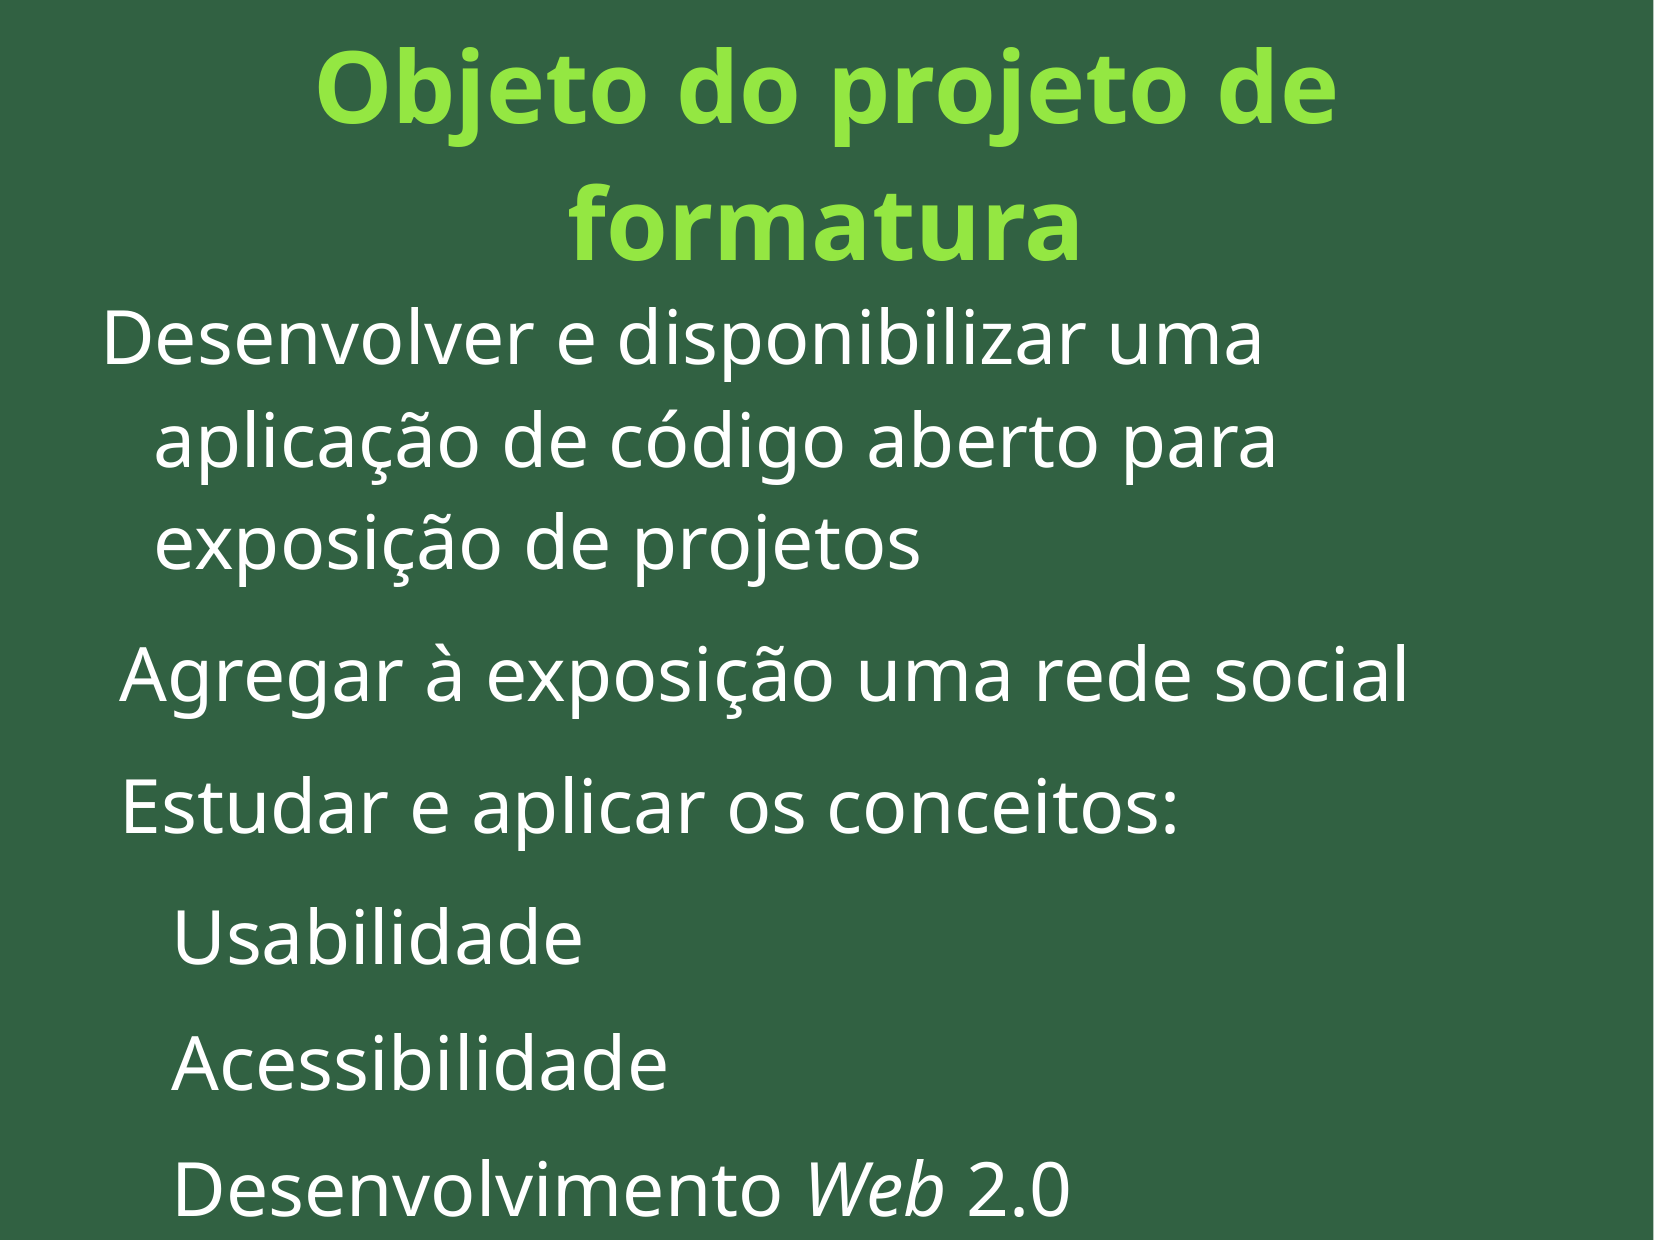

# Objeto do projeto de formatura
Desenvolver e disponibilizar uma aplicação de código aberto para exposição de projetos
 Agregar à exposição uma rede social
 Estudar e aplicar os conceitos:
Usabilidade
Acessibilidade
Desenvolvimento Web 2.0
Métodos ágeis de desenvolvimento de software